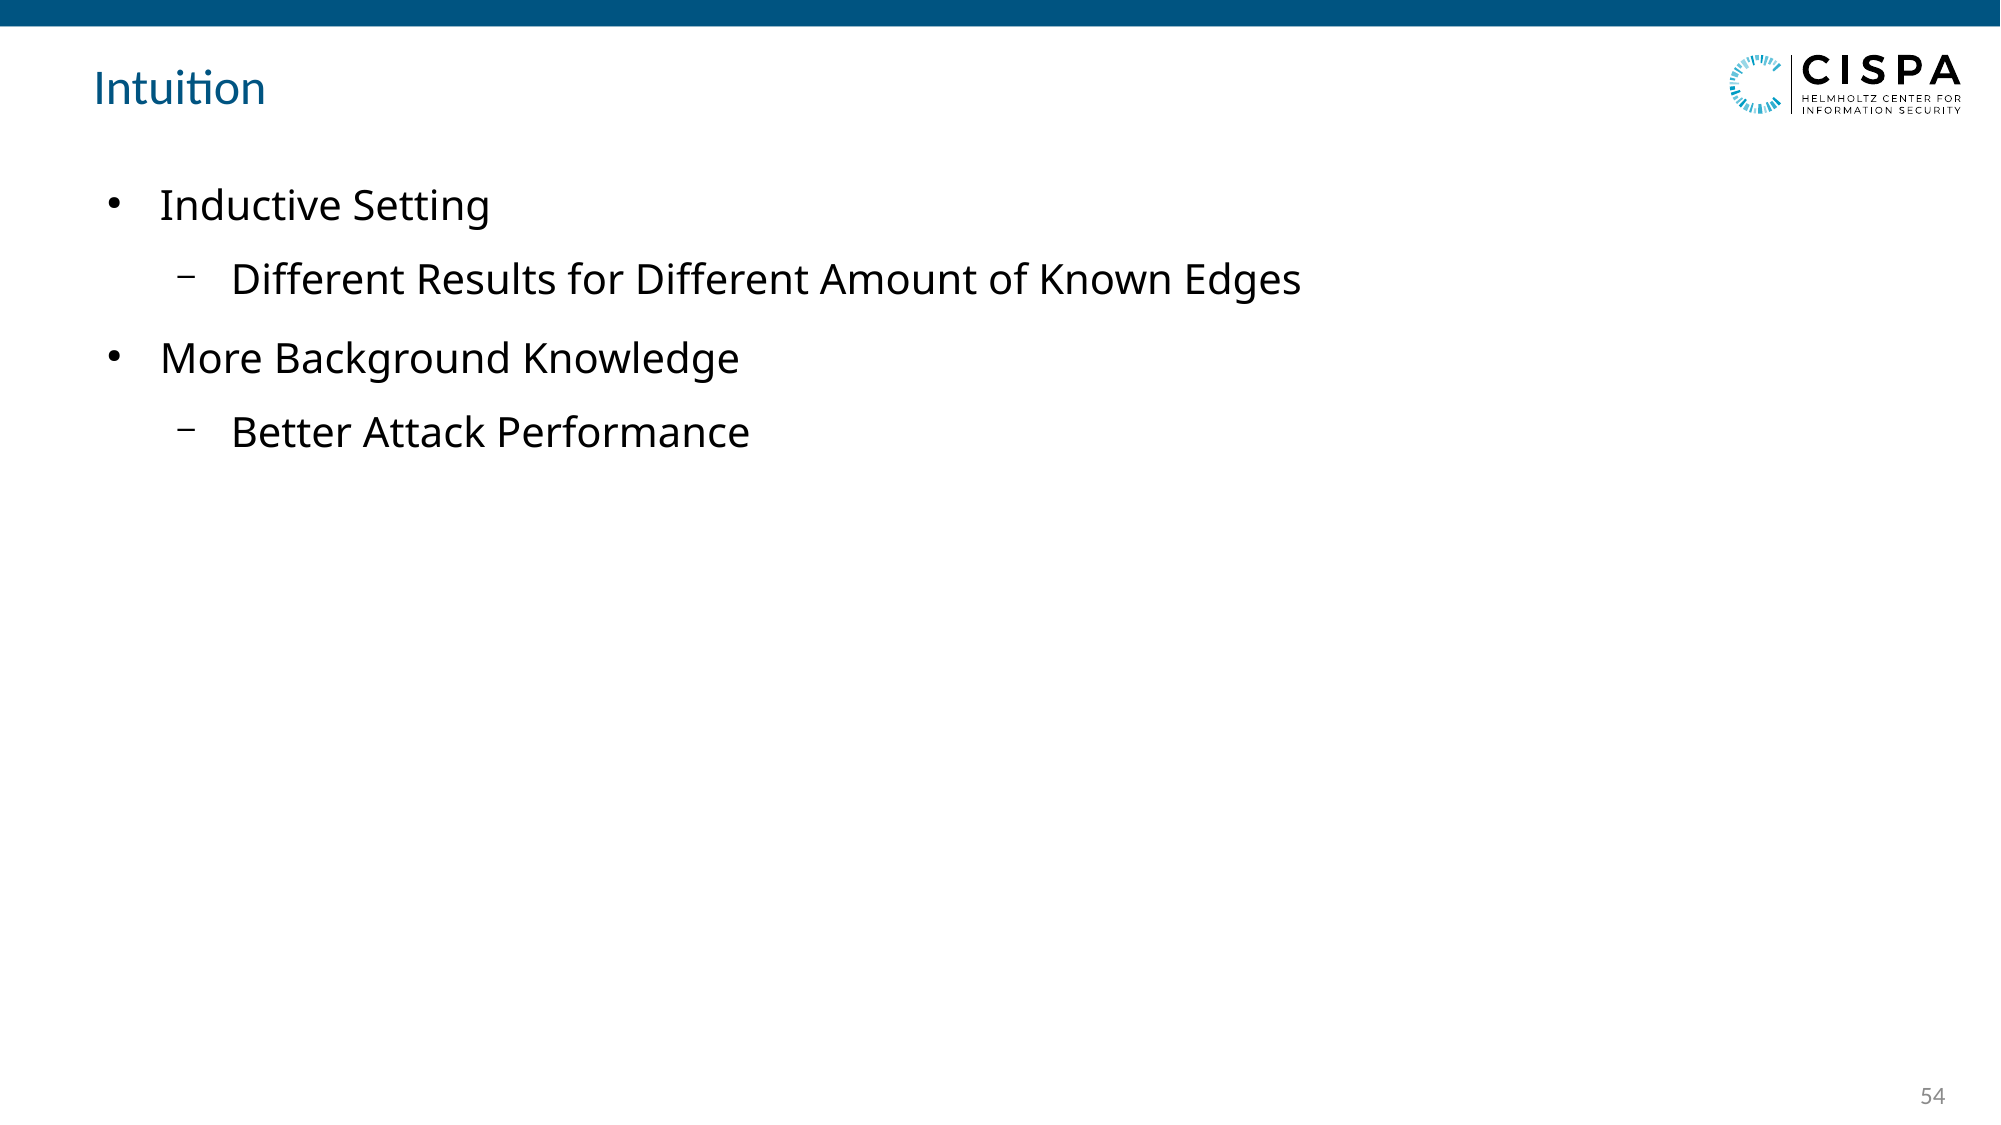

# Intuition
Inductive Setting
Different Results for Different Amount of Known Edges
More Background Knowledge
Better Attack Performance